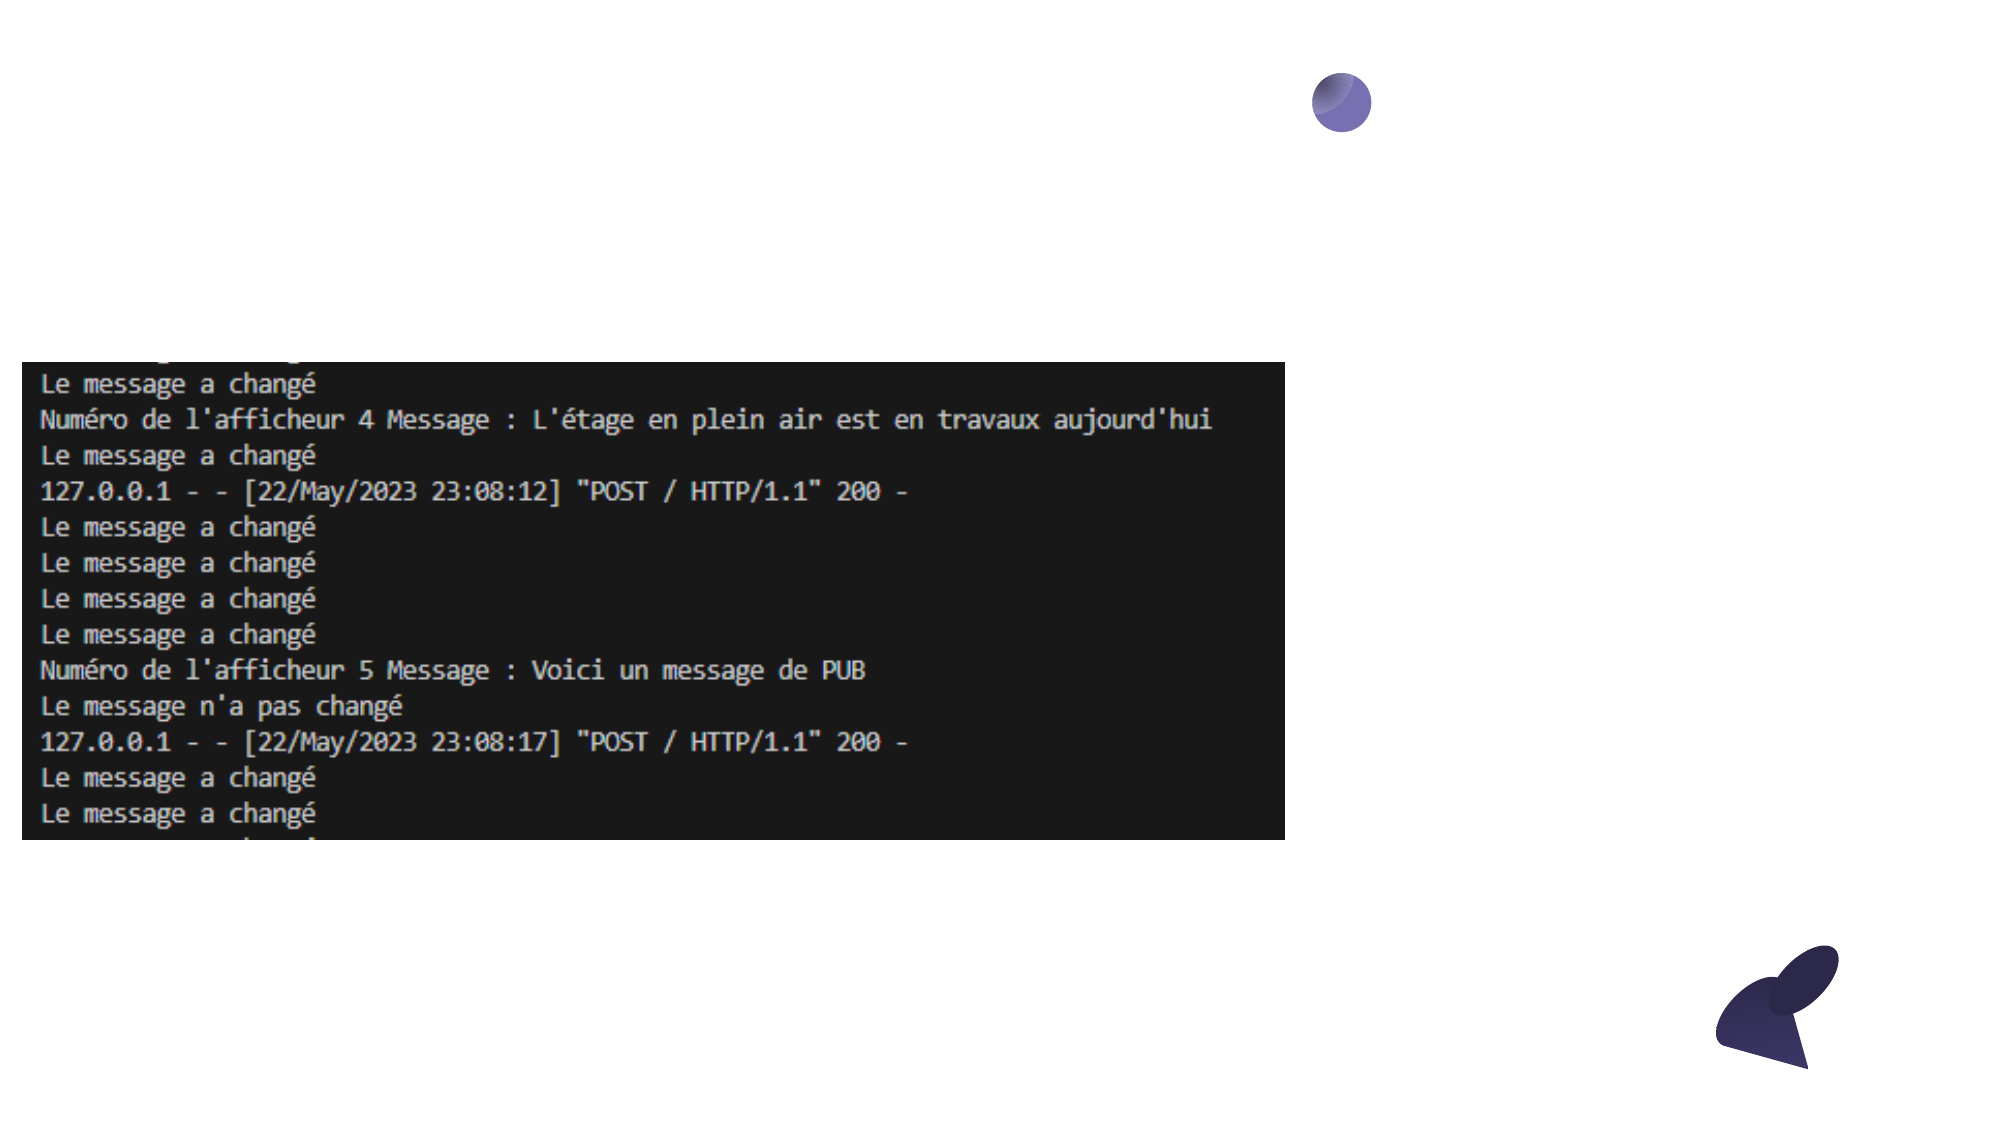

# Fichier python
Mardi 22 mai 2023
Projet comptage à la place – Lycée des Eucalyptus